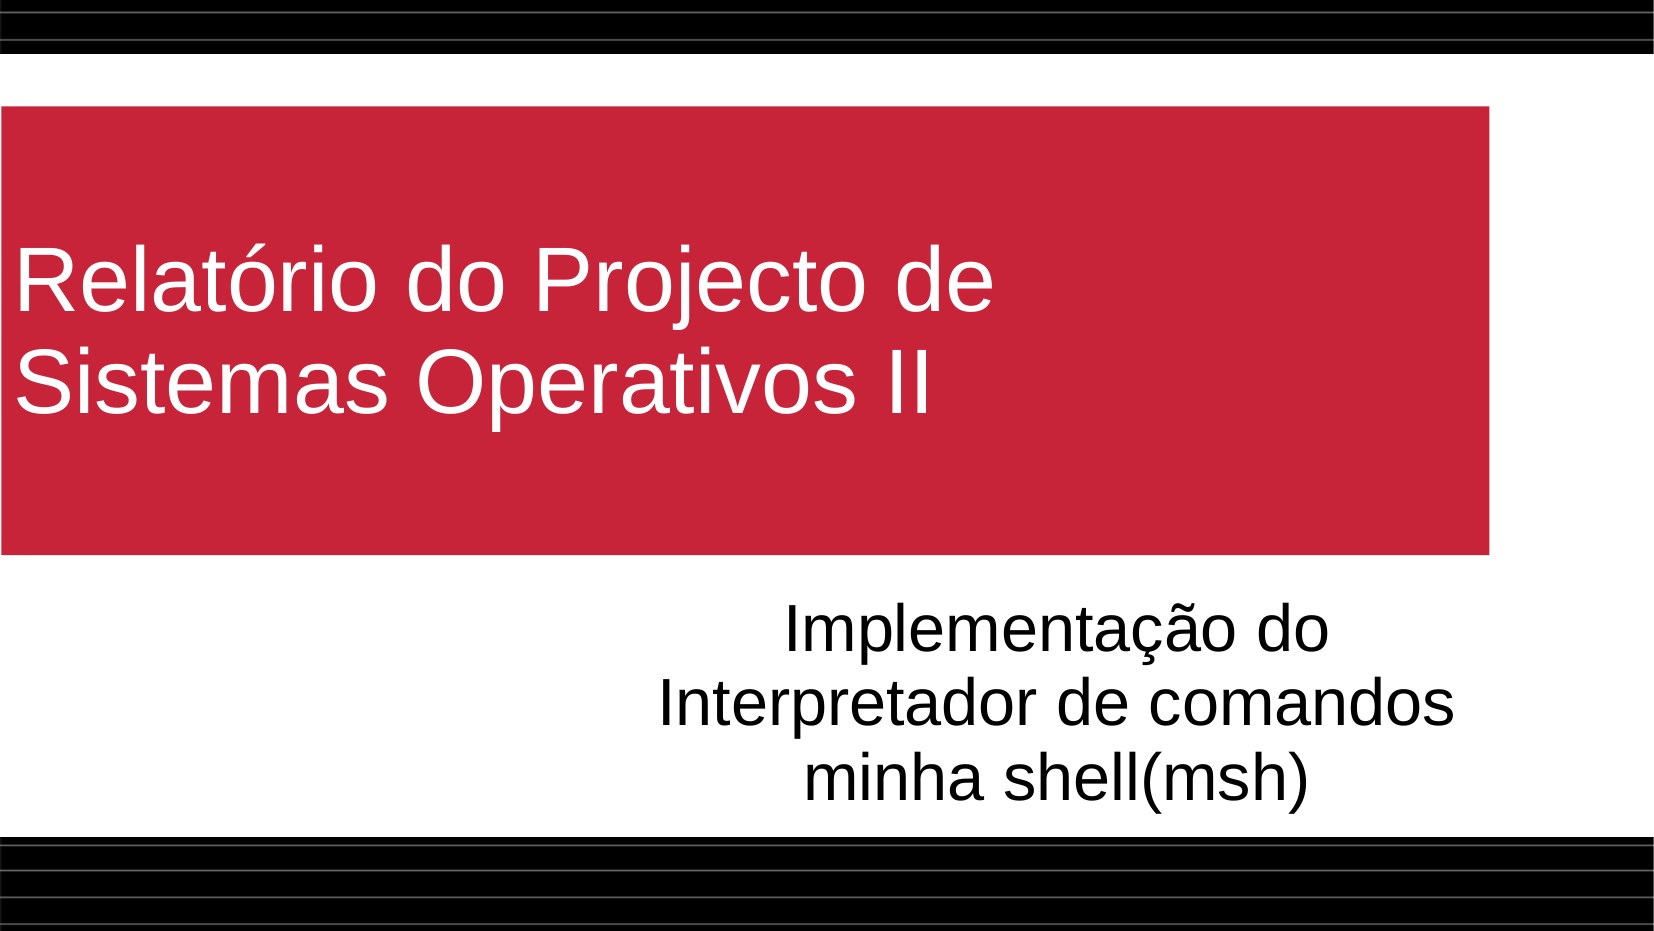

# Relatório do Projecto de Sistemas Operativos II
Implementação do Interpretador de comandos
minha shell(msh)